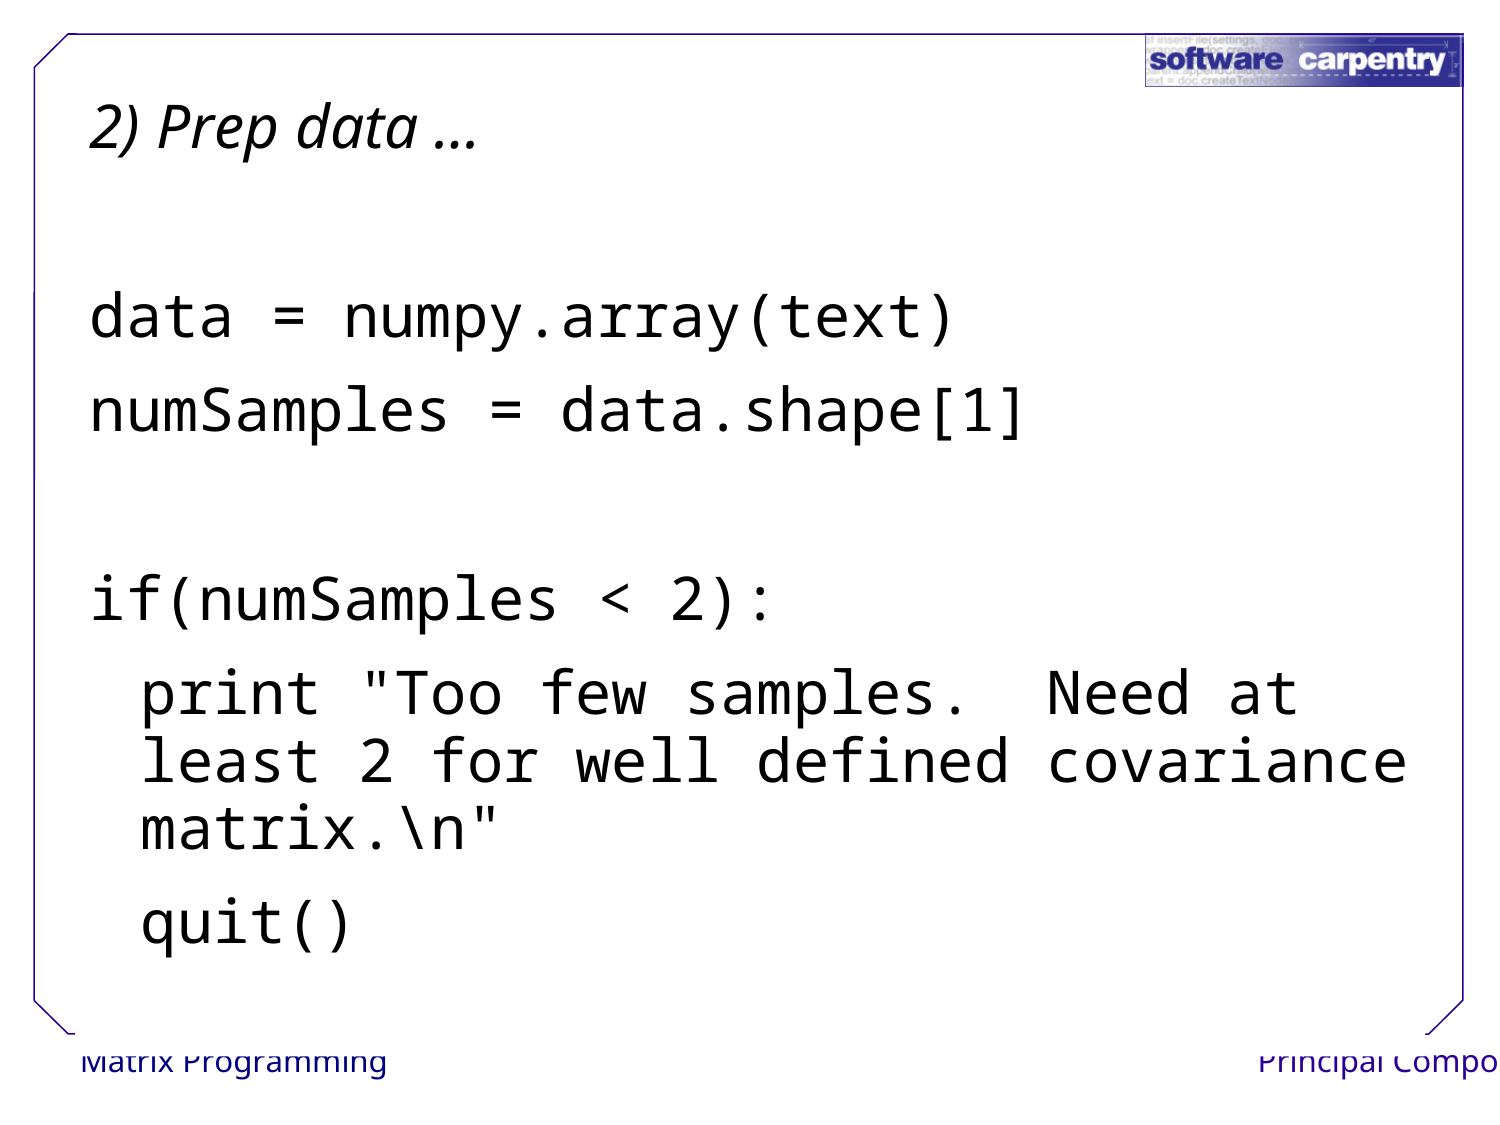

# 2) Prep data …
data = numpy.array(text)
numSamples = data.shape[1]
if(numSamples < 2):
	print "Too few samples. Need at least 2 for well defined covariance matrix.\n"
	quit()